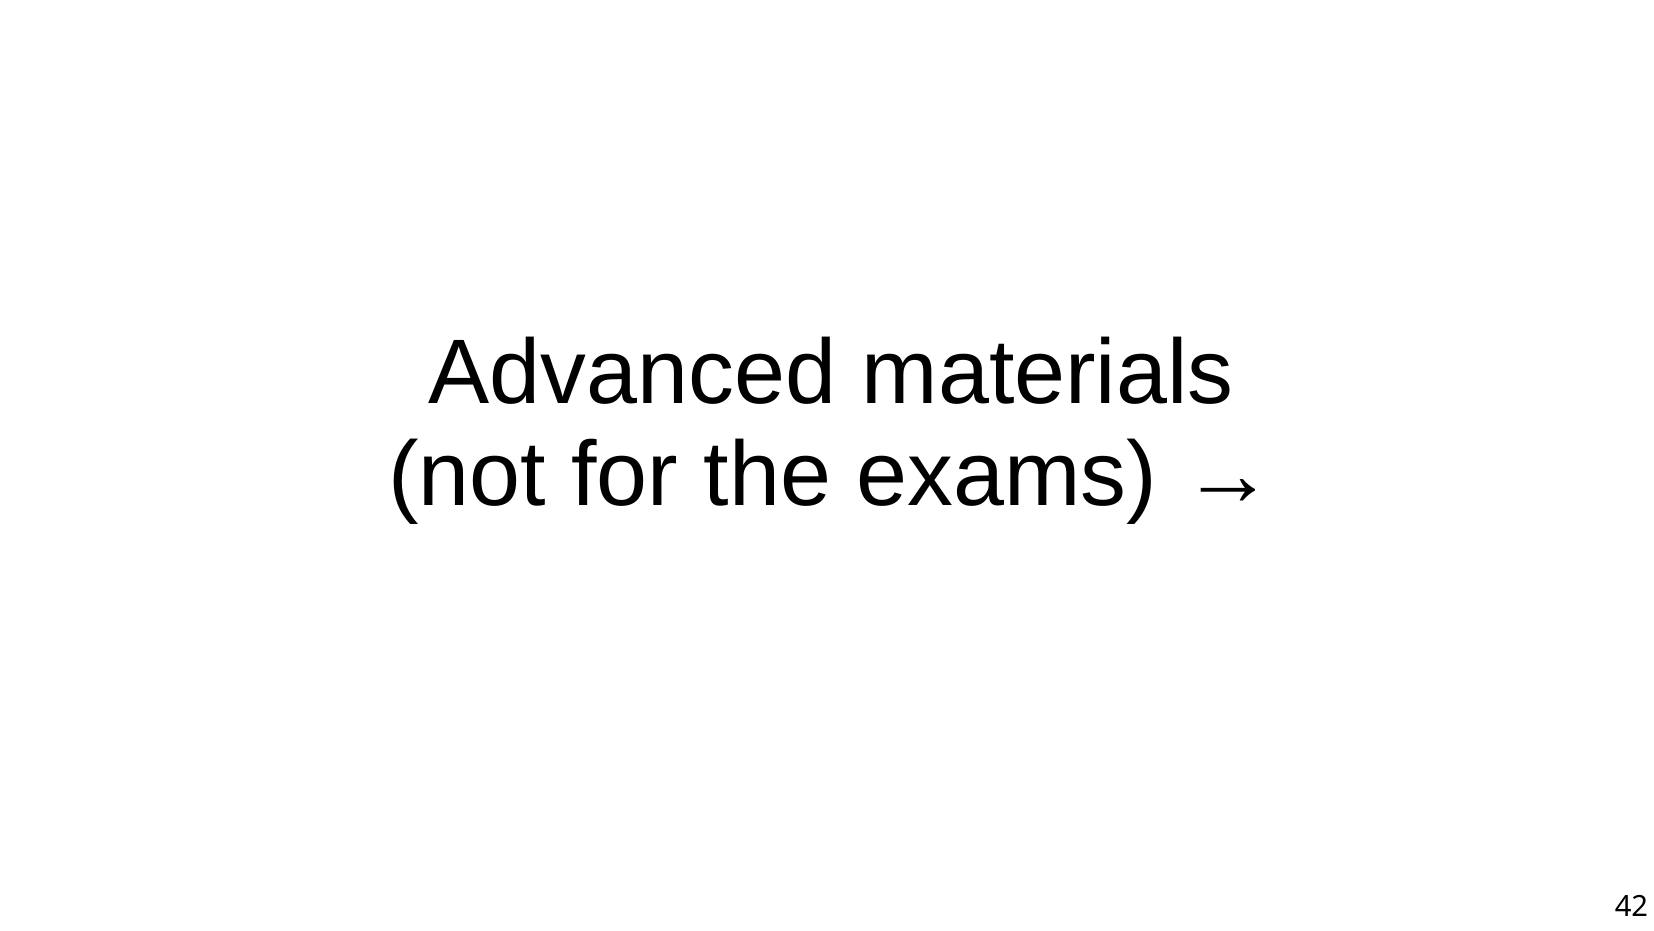

# Advanced materials (not for the exams) →
42